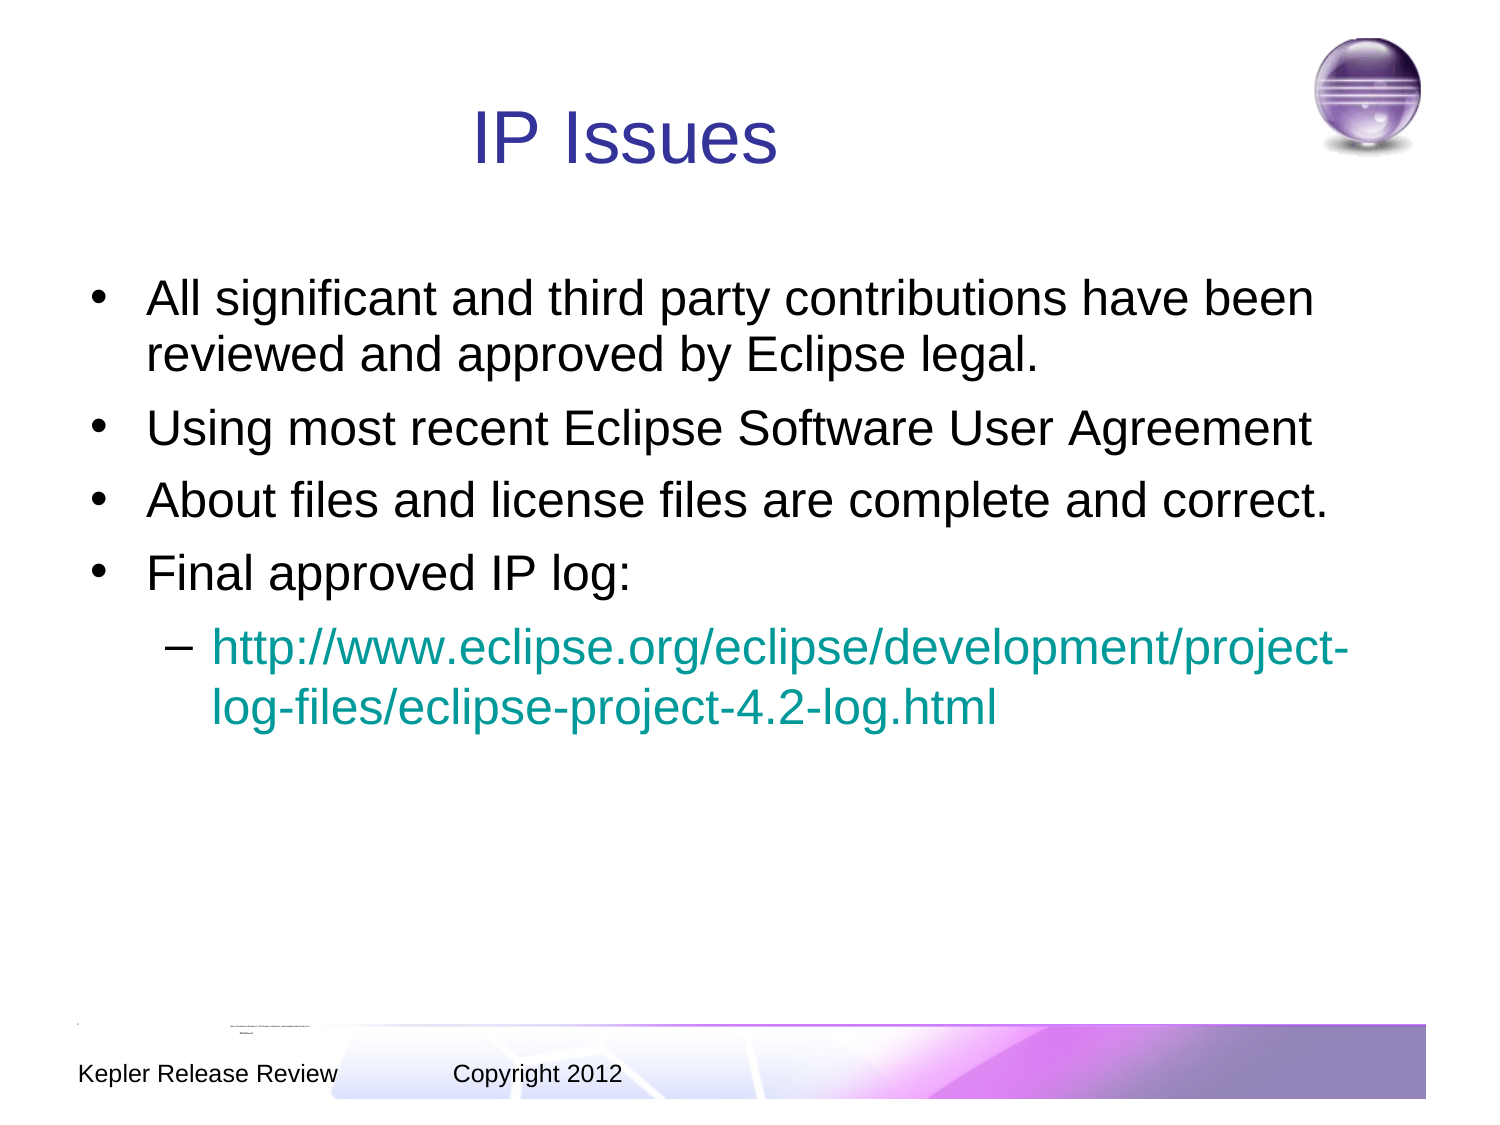

# IP Issues
All significant and third party contributions have been reviewed and approved by Eclipse legal.
Using most recent Eclipse Software User Agreement
About files and license files are complete and correct.
Final approved IP log:
http://www.eclipse.org/eclipse/development/project-log-files/eclipse-project-4.2-log.html
27
Copyright 2012